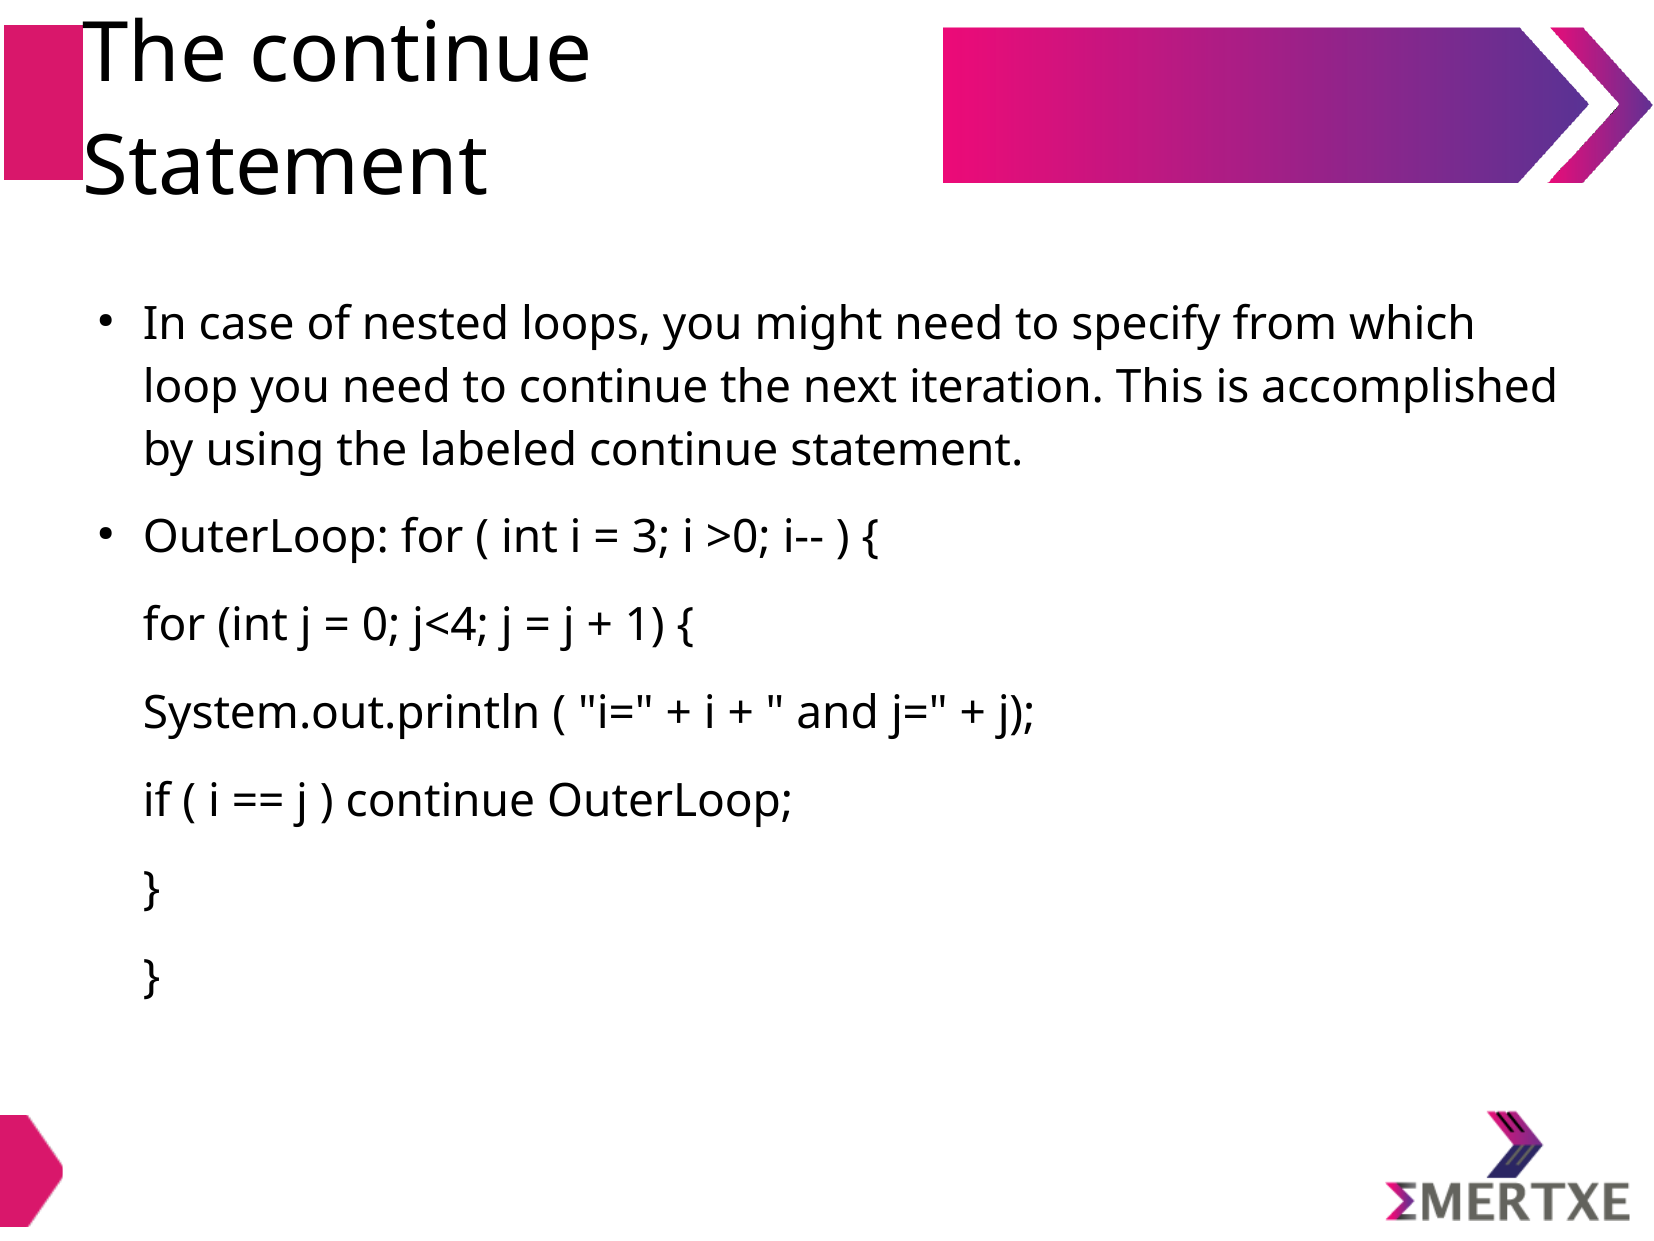

# The continue Statement
In case of nested loops, you might need to specify from which loop you need to continue the next iteration. This is accomplished by using the labeled continue statement.
OuterLoop: for ( int i = 3; i >0; i-- ) {
for (int j = 0; j<4; j = j + 1) {
System.out.println ( "i=" + i + " and j=" + j);
if ( i == j ) continue OuterLoop;
}
}